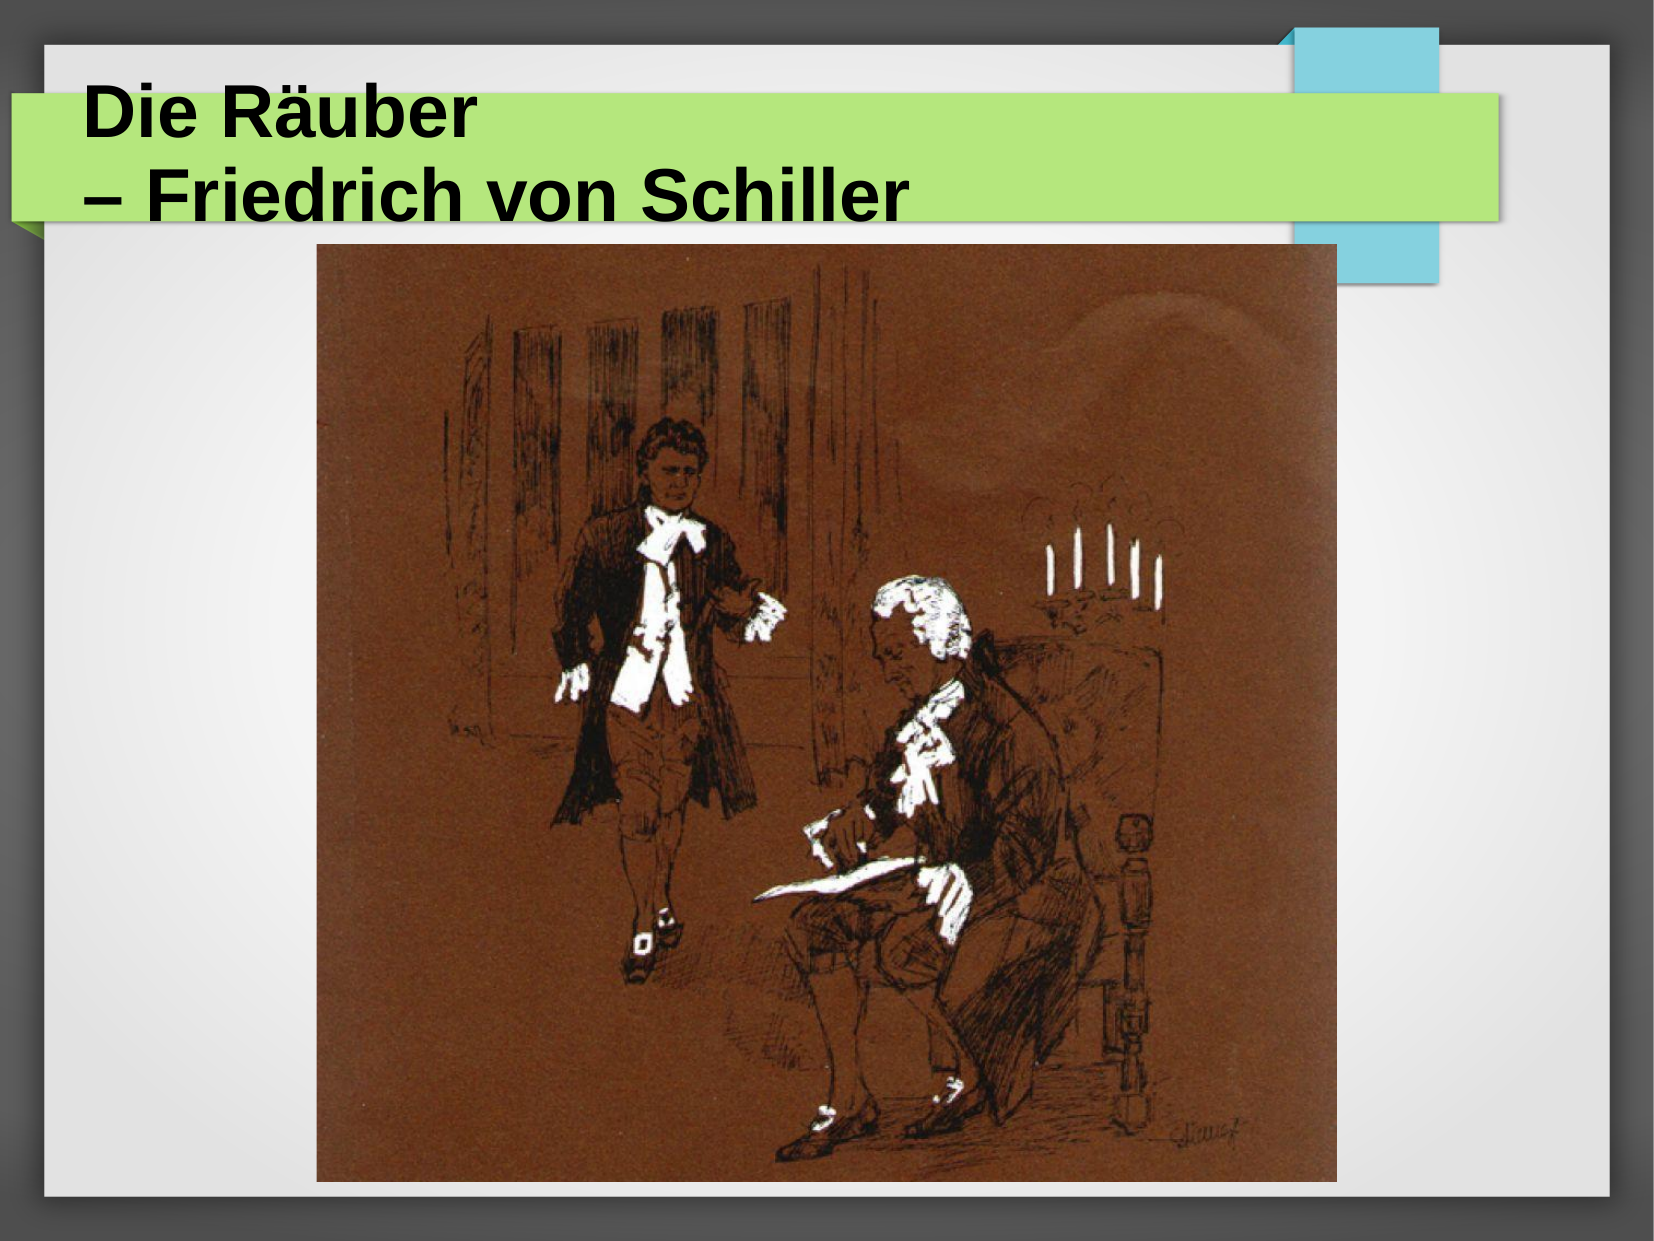

# Die Räuber – Friedrich von Schiller